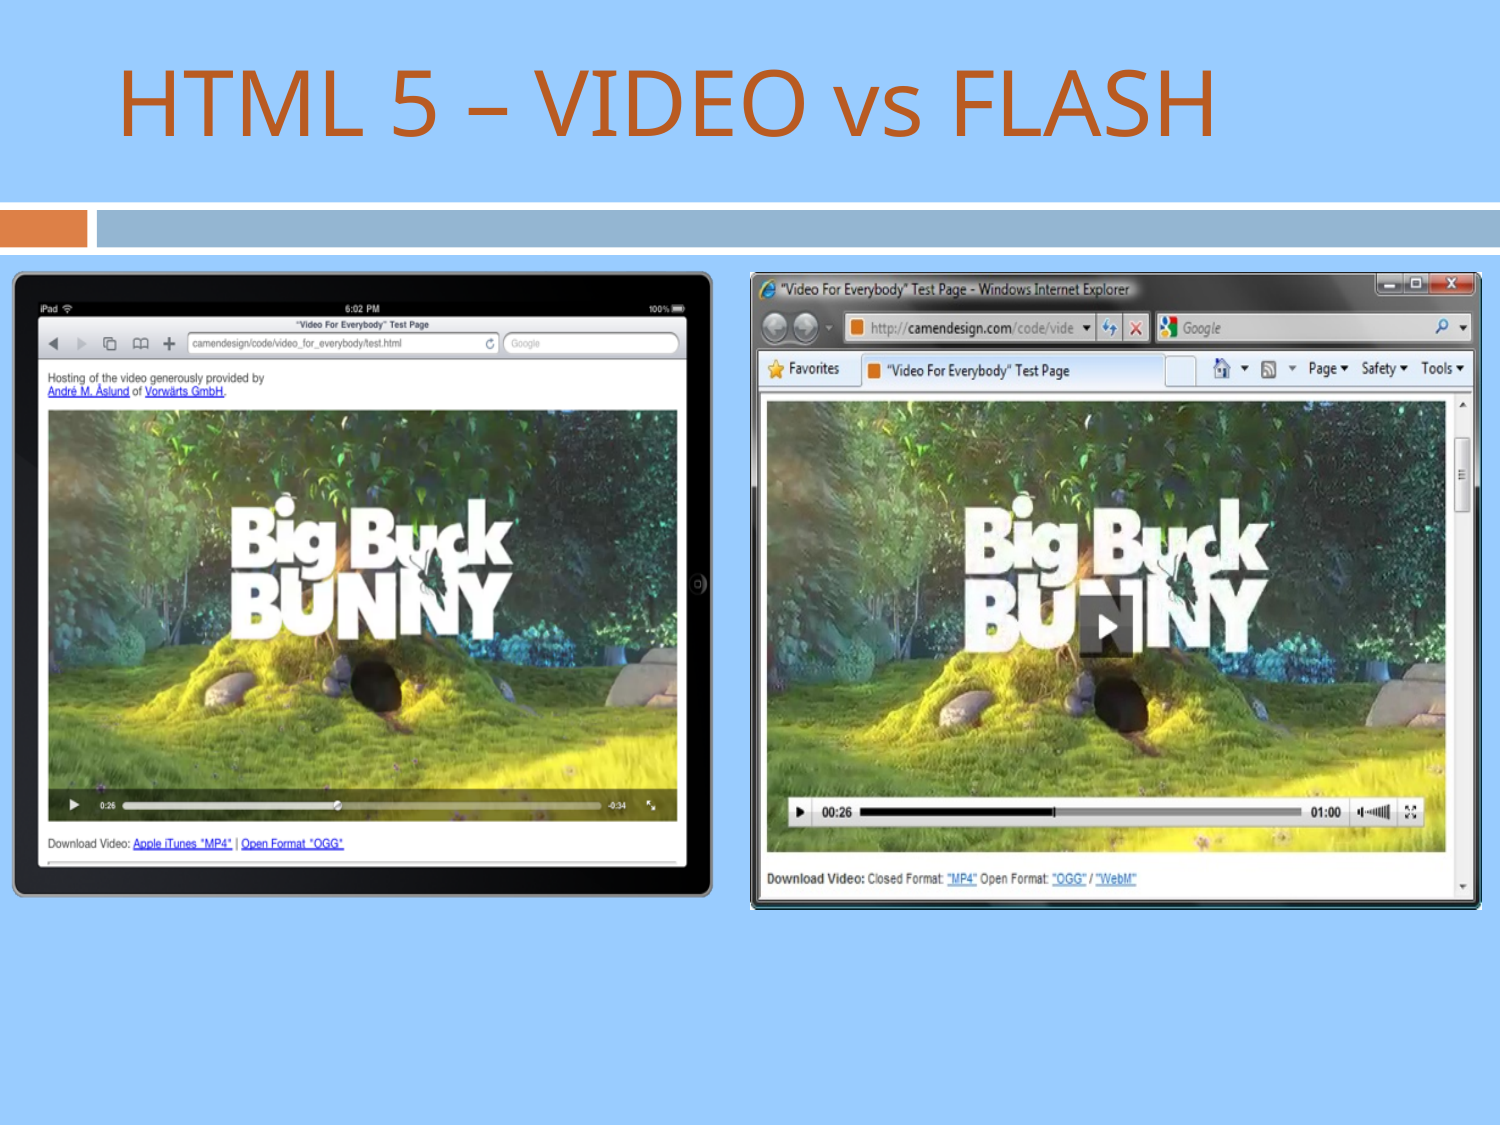

# HTML 5 – VIDEO vs FLASH